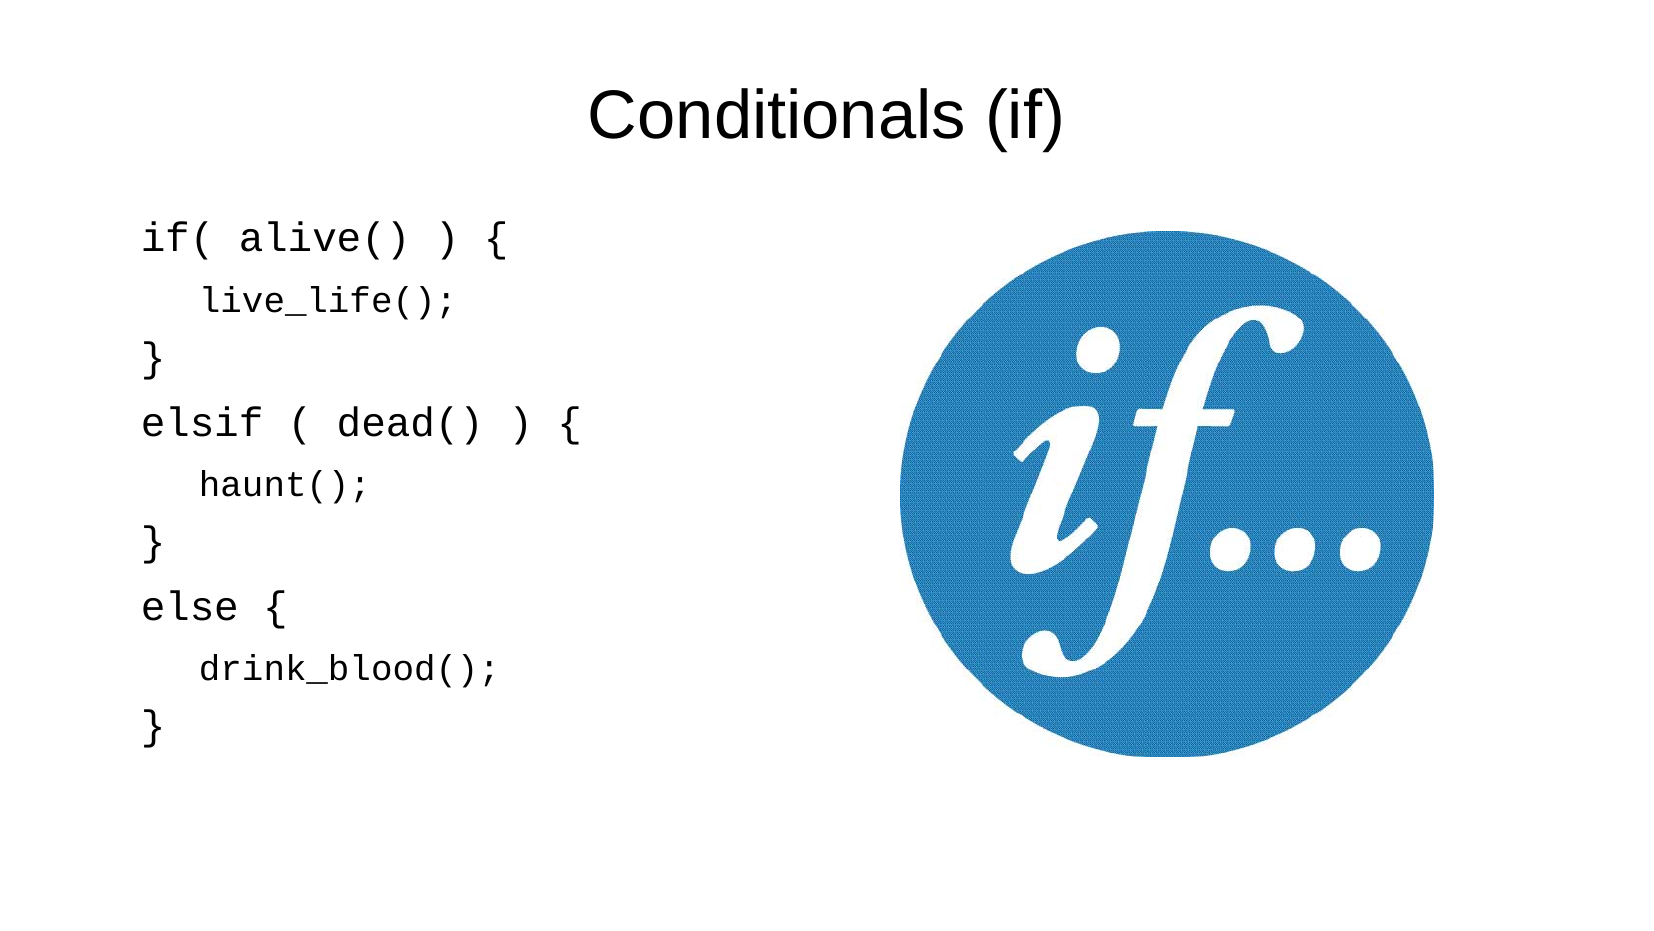

# Conditionals (if)
if( alive() ) {
live_life();
}
elsif ( dead() ) {
haunt();
}
else {
drink_blood();
}